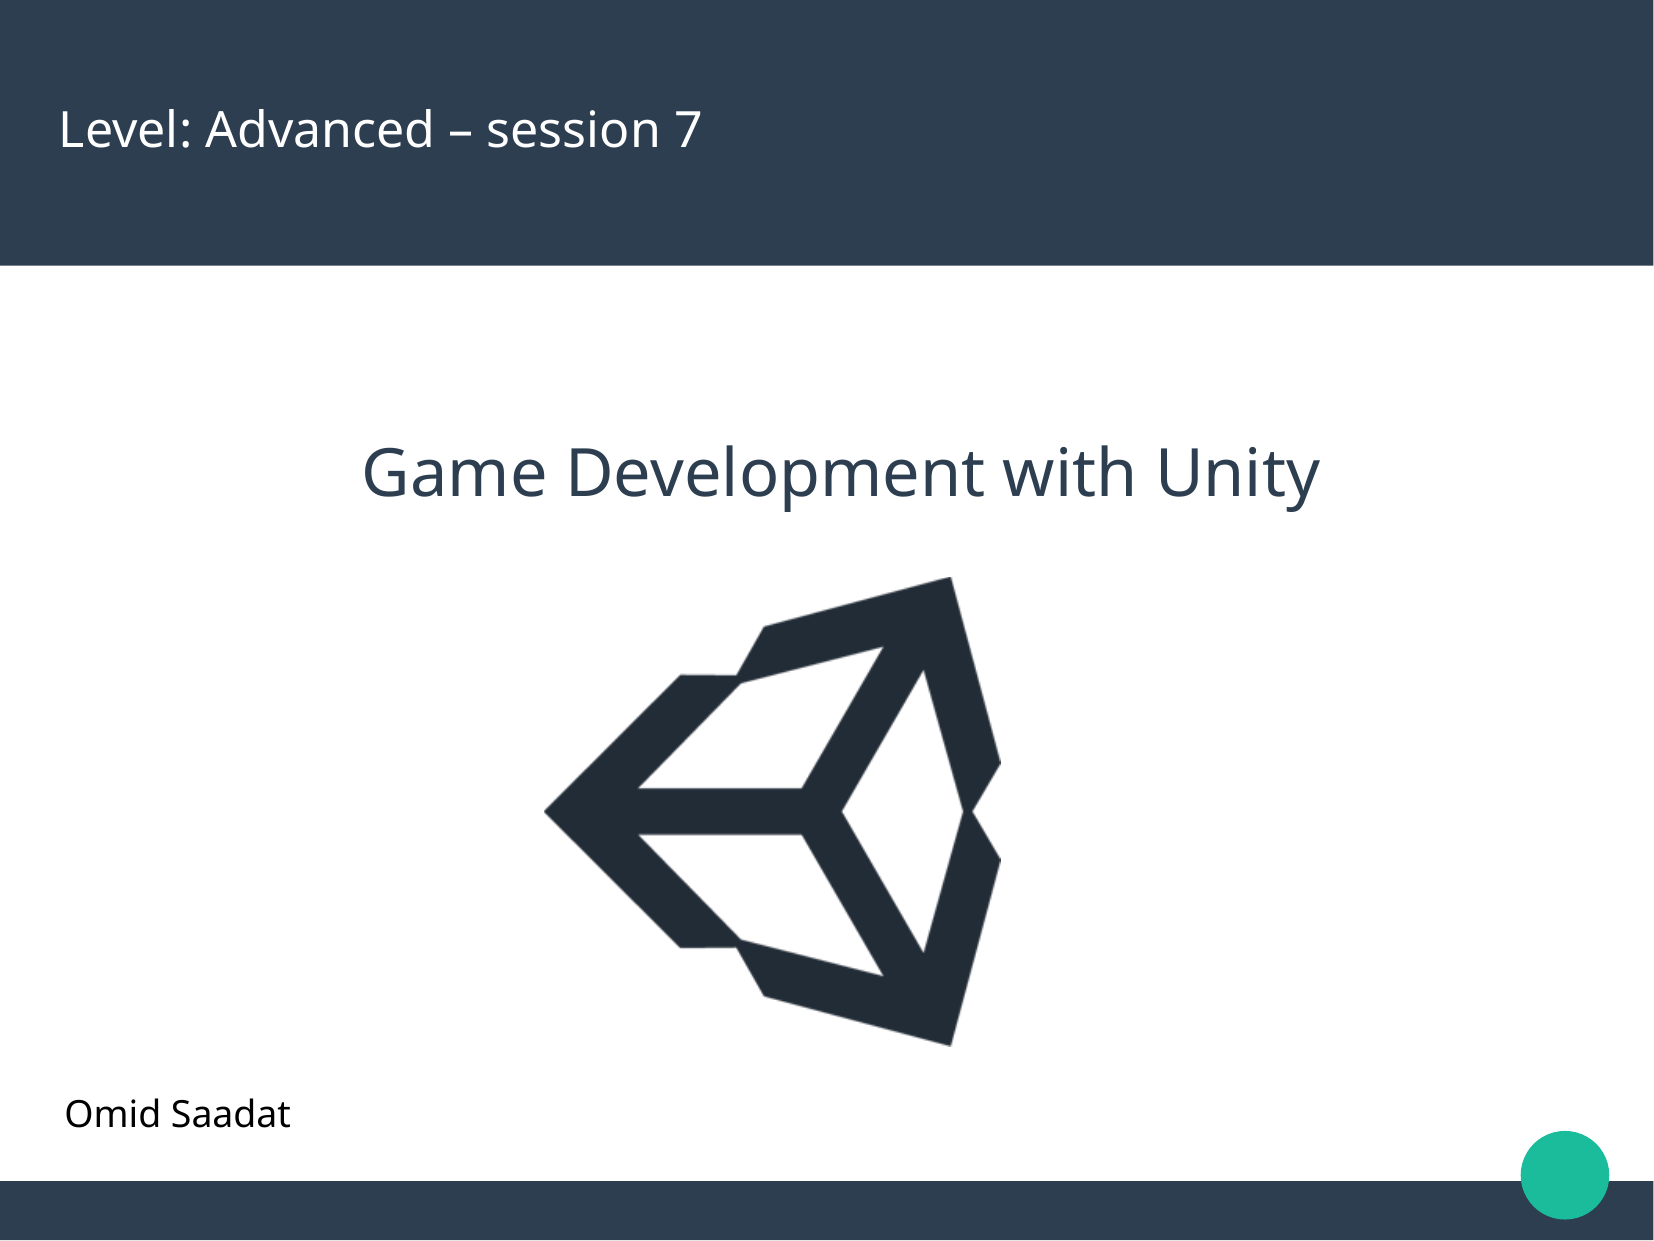

# Level: Advanced – session 7
Game Development with Unity
Omid Saadat